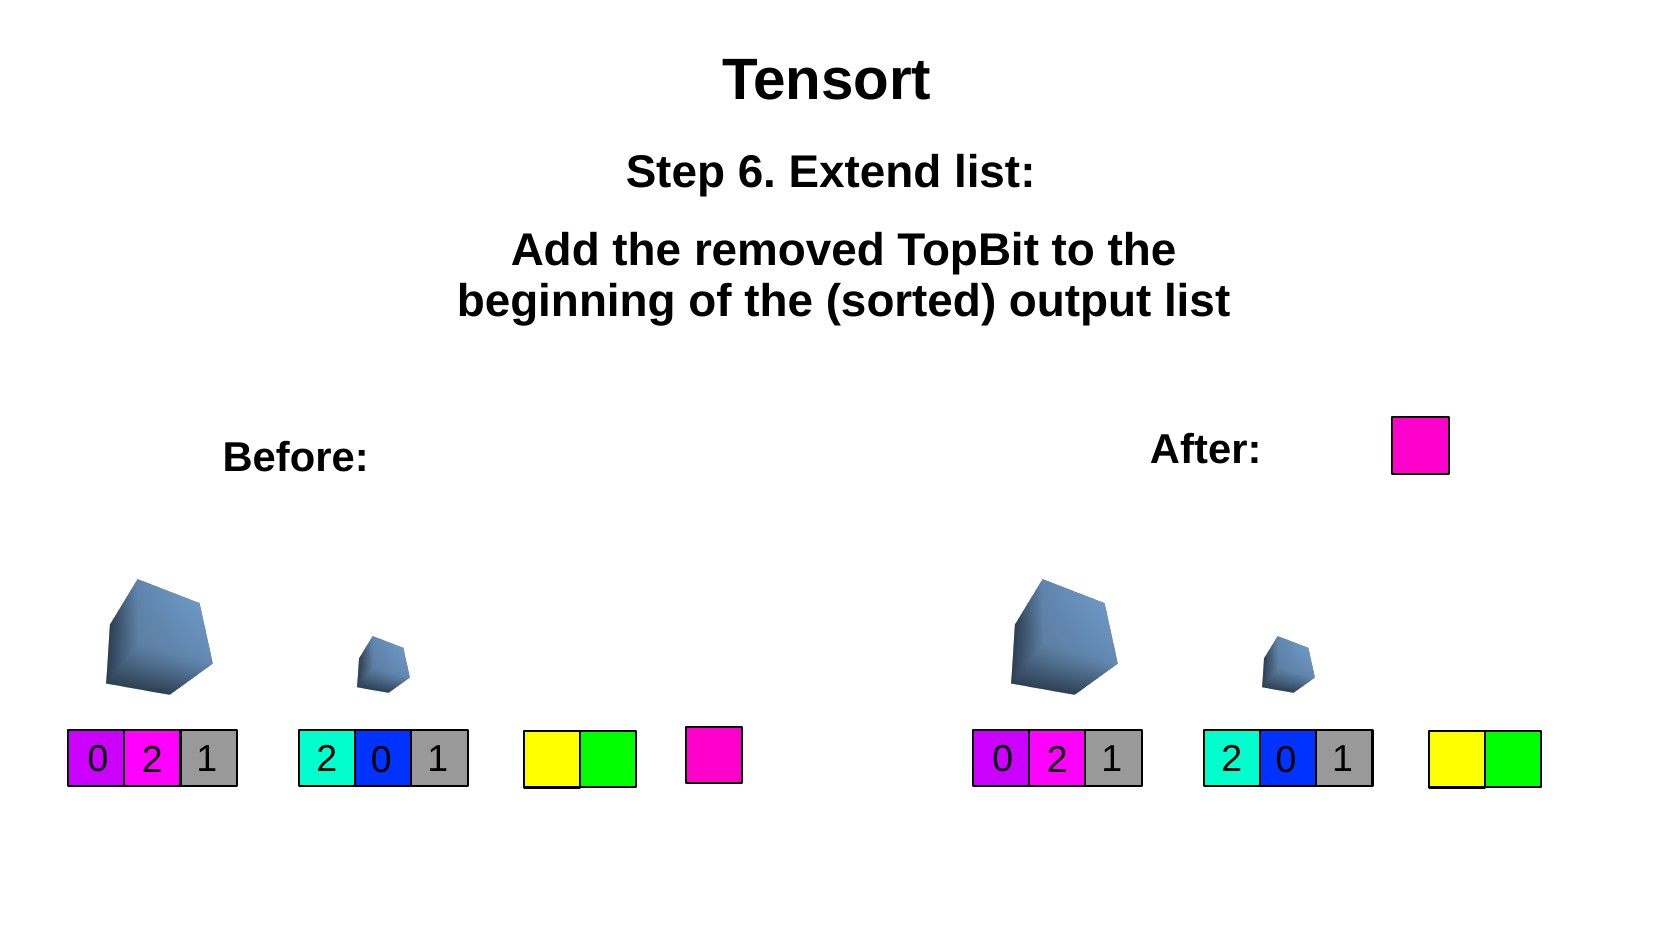

# Tensort
Step 6. Extend list:
Add the removed TopBit to the
beginning of the (sorted) output list
After:
Before:
0
2
1
0
2
1
1
1
2
0
2
0